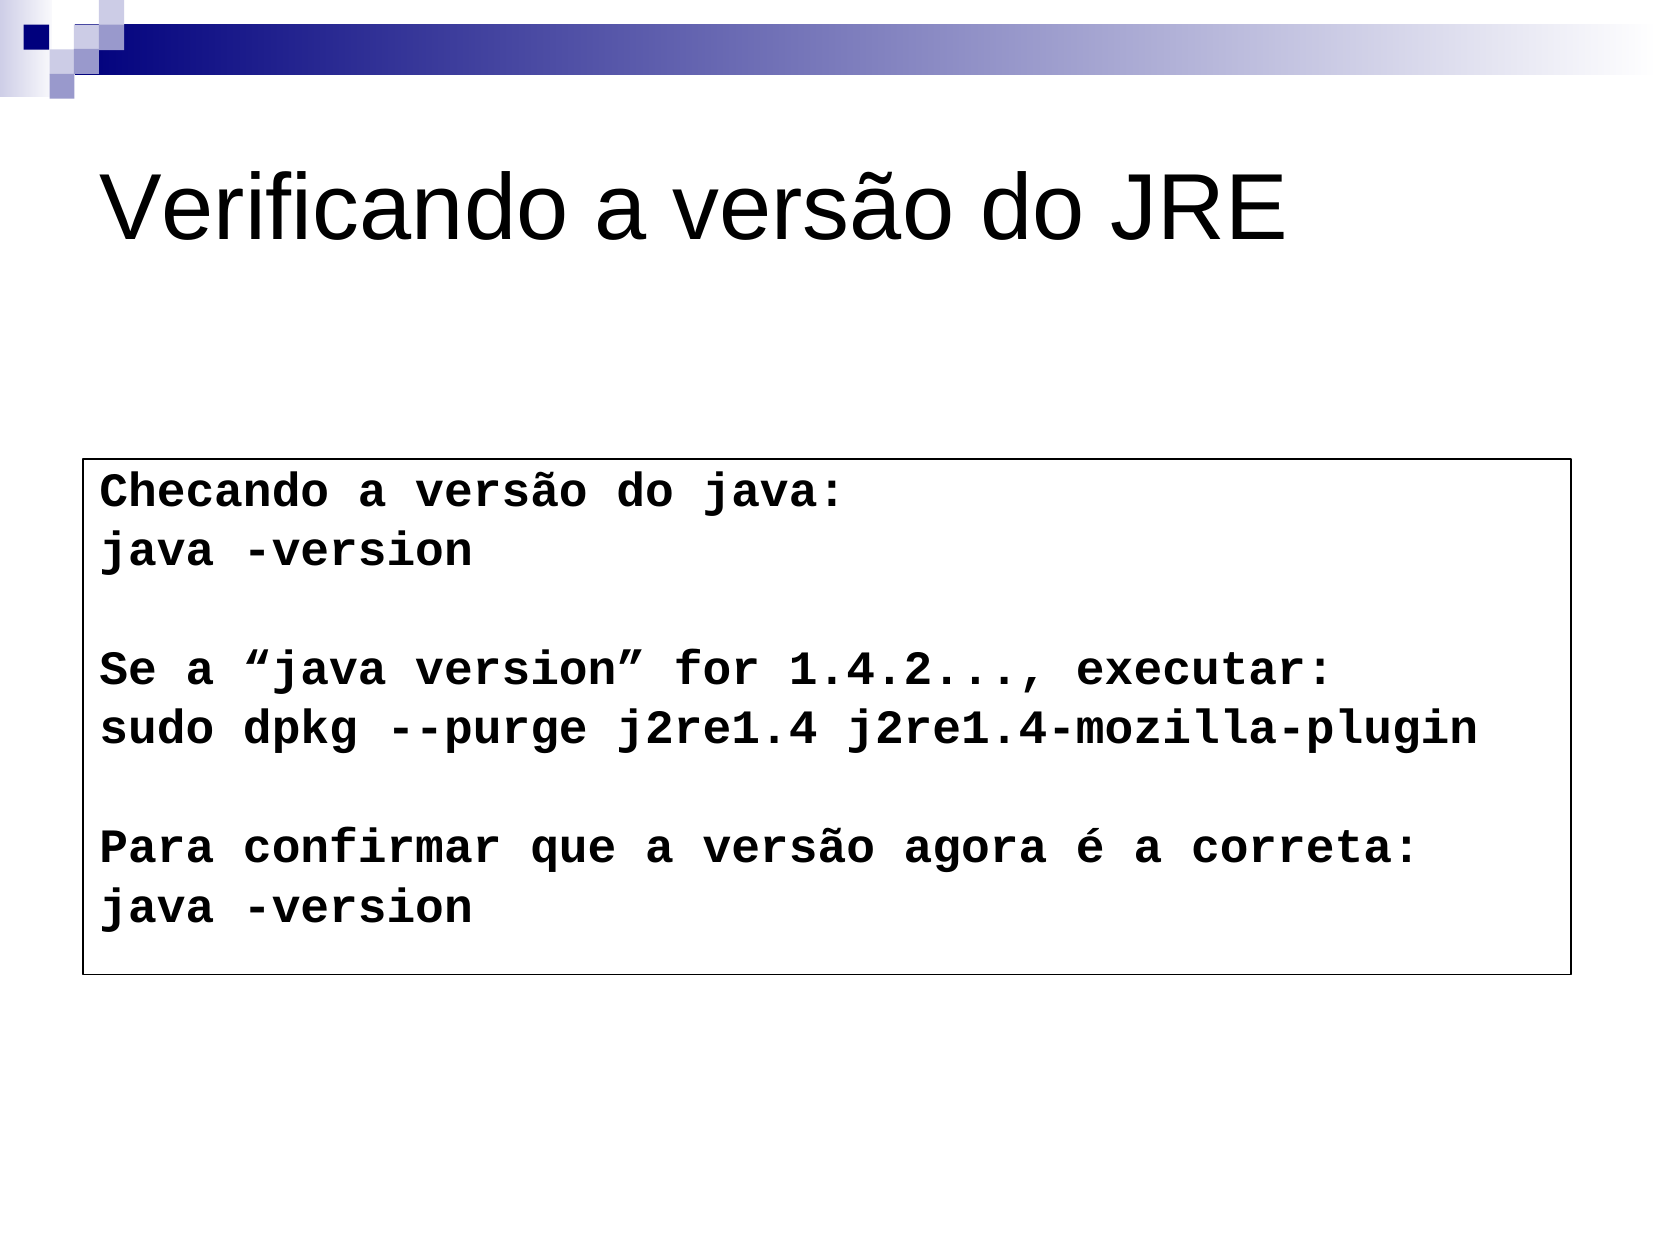

# Verificando a versão do JRE
Checando a versão do java:
java -version
Se a “java version” for 1.4.2..., executar:
sudo dpkg --purge j2re1.4 j2re1.4-mozilla-plugin
Para confirmar que a versão agora é a correta:
java -version